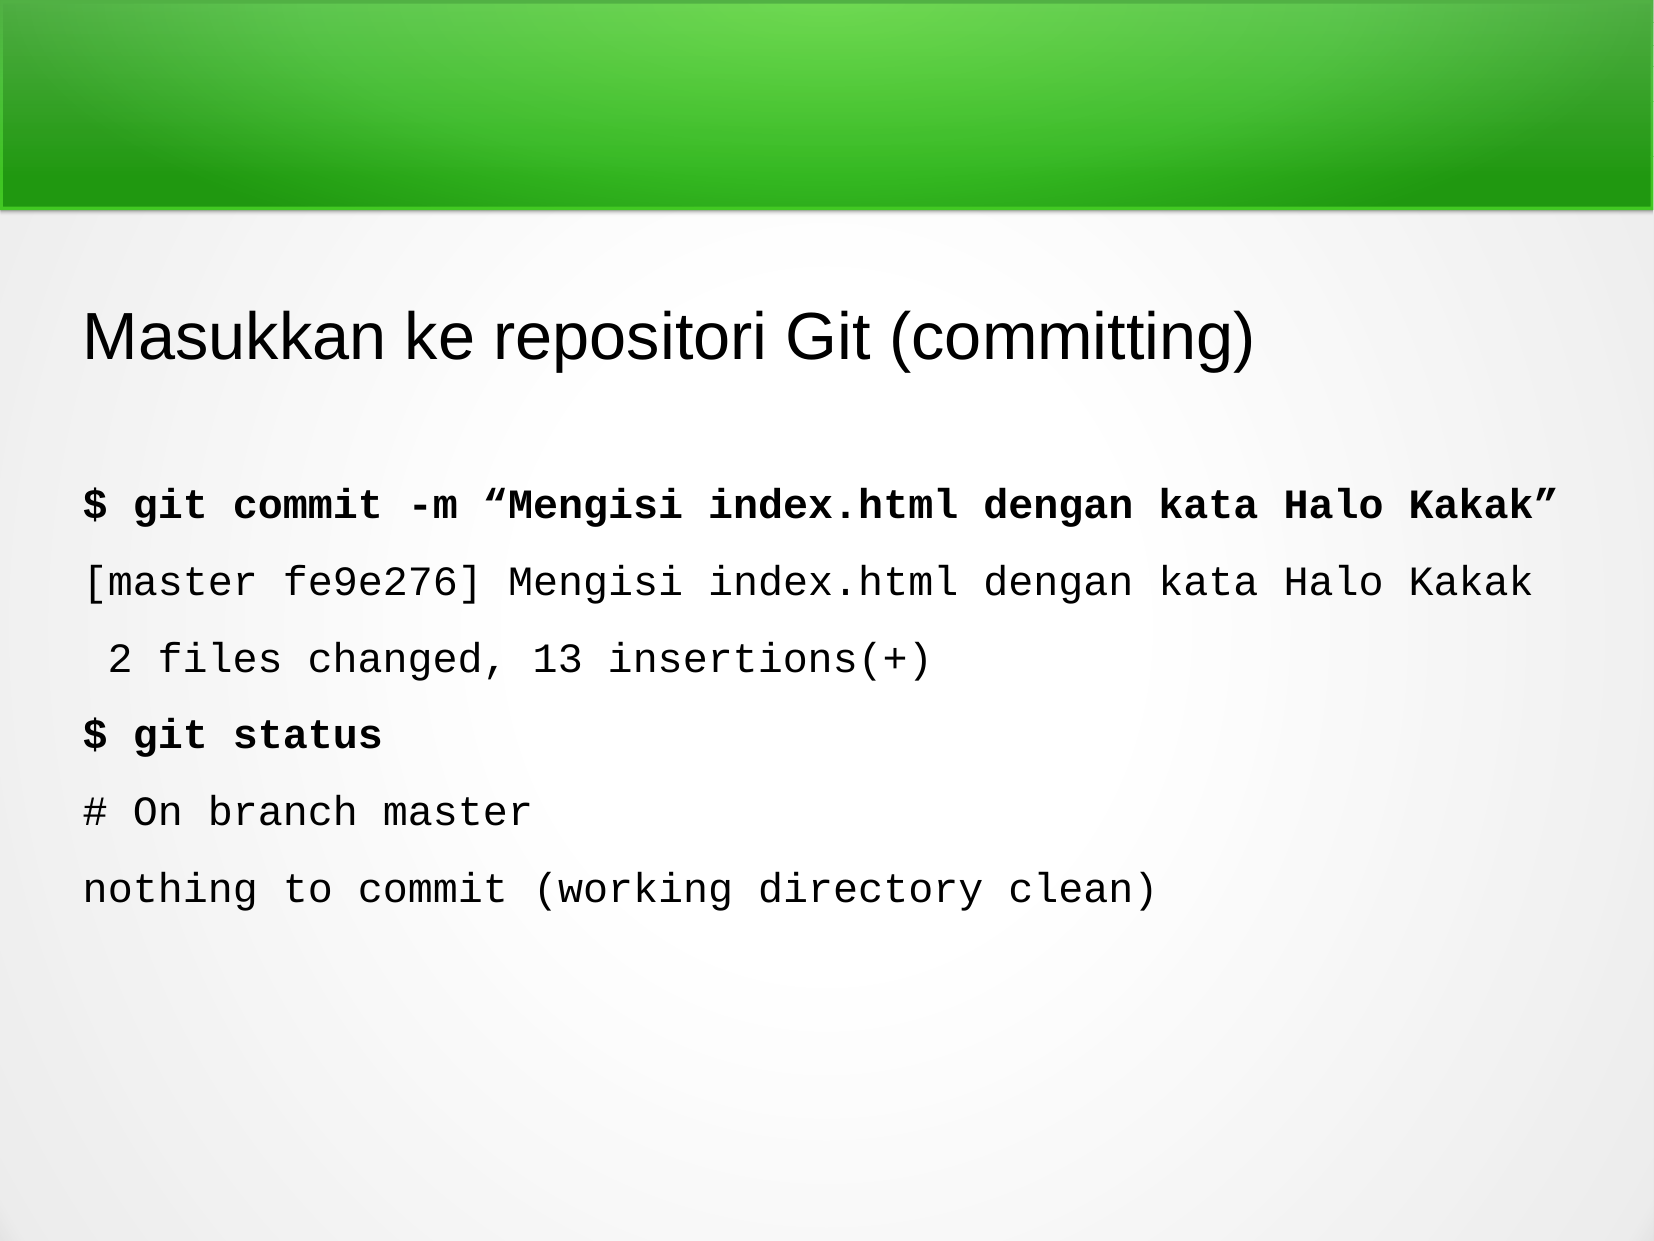

#
Masukkan ke repositori Git (committing)
$ git commit -m “Mengisi index.html dengan kata Halo Kakak”
[master fe9e276] Mengisi index.html dengan kata Halo Kakak
 2 files changed, 13 insertions(+)
$ git status
# On branch master
nothing to commit (working directory clean)